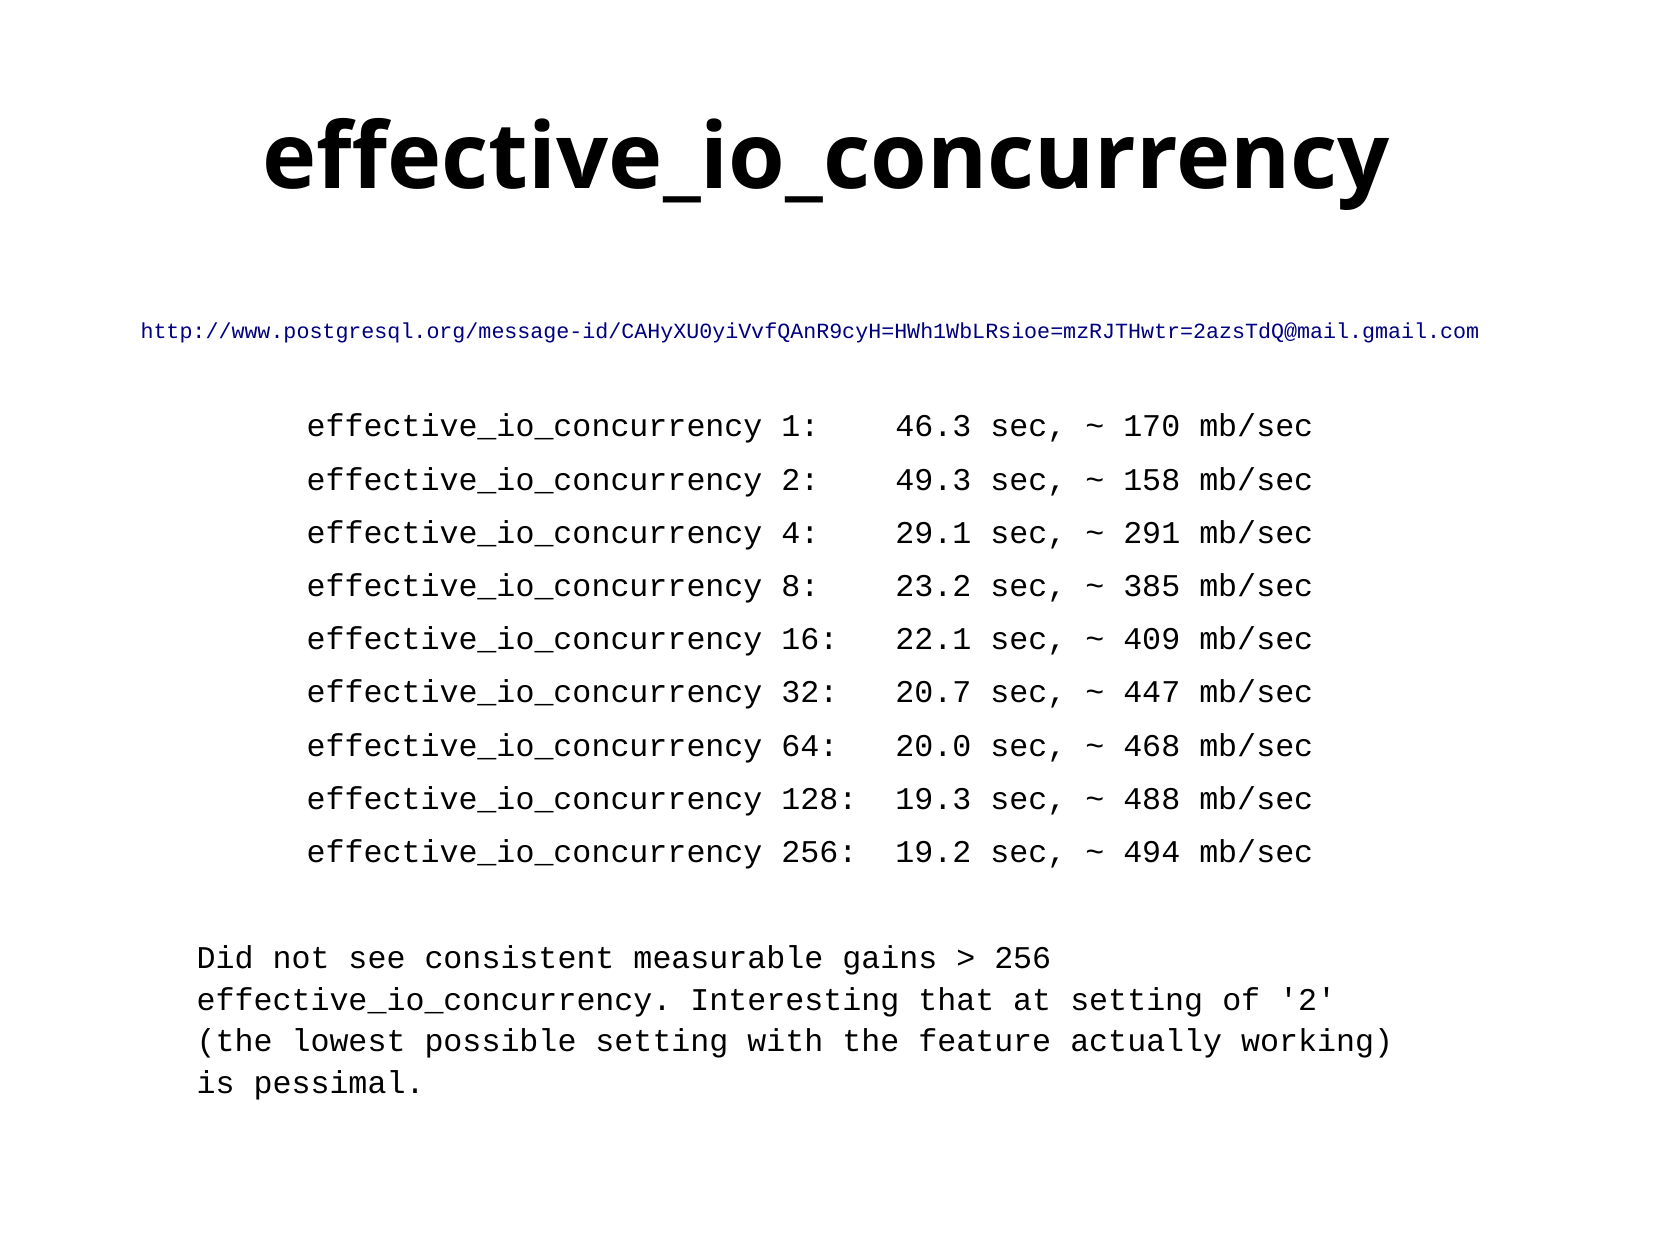

# effective_io_concurrency
http://www.postgresql.org/message-id/CAHyXU0yiVvfQAnR9cyH=HWh1WbLRsioe=mzRJTHwtr=2azsTdQ@mail.gmail.com
effective_io_concurrency 1: 46.3 sec, ~ 170 mb/sec
effective_io_concurrency 2: 49.3 sec, ~ 158 mb/sec
effective_io_concurrency 4: 29.1 sec, ~ 291 mb/sec
effective_io_concurrency 8: 23.2 sec, ~ 385 mb/sec
effective_io_concurrency 16: 22.1 sec, ~ 409 mb/sec
effective_io_concurrency 32: 20.7 sec, ~ 447 mb/sec
effective_io_concurrency 64: 20.0 sec, ~ 468 mb/sec
effective_io_concurrency 128: 19.3 sec, ~ 488 mb/sec
effective_io_concurrency 256: 19.2 sec, ~ 494 mb/sec
 Did not see consistent measurable gains > 256
 effective_io_concurrency. Interesting that at setting of '2'
 (the lowest possible setting with the feature actually working)
 is pessimal.